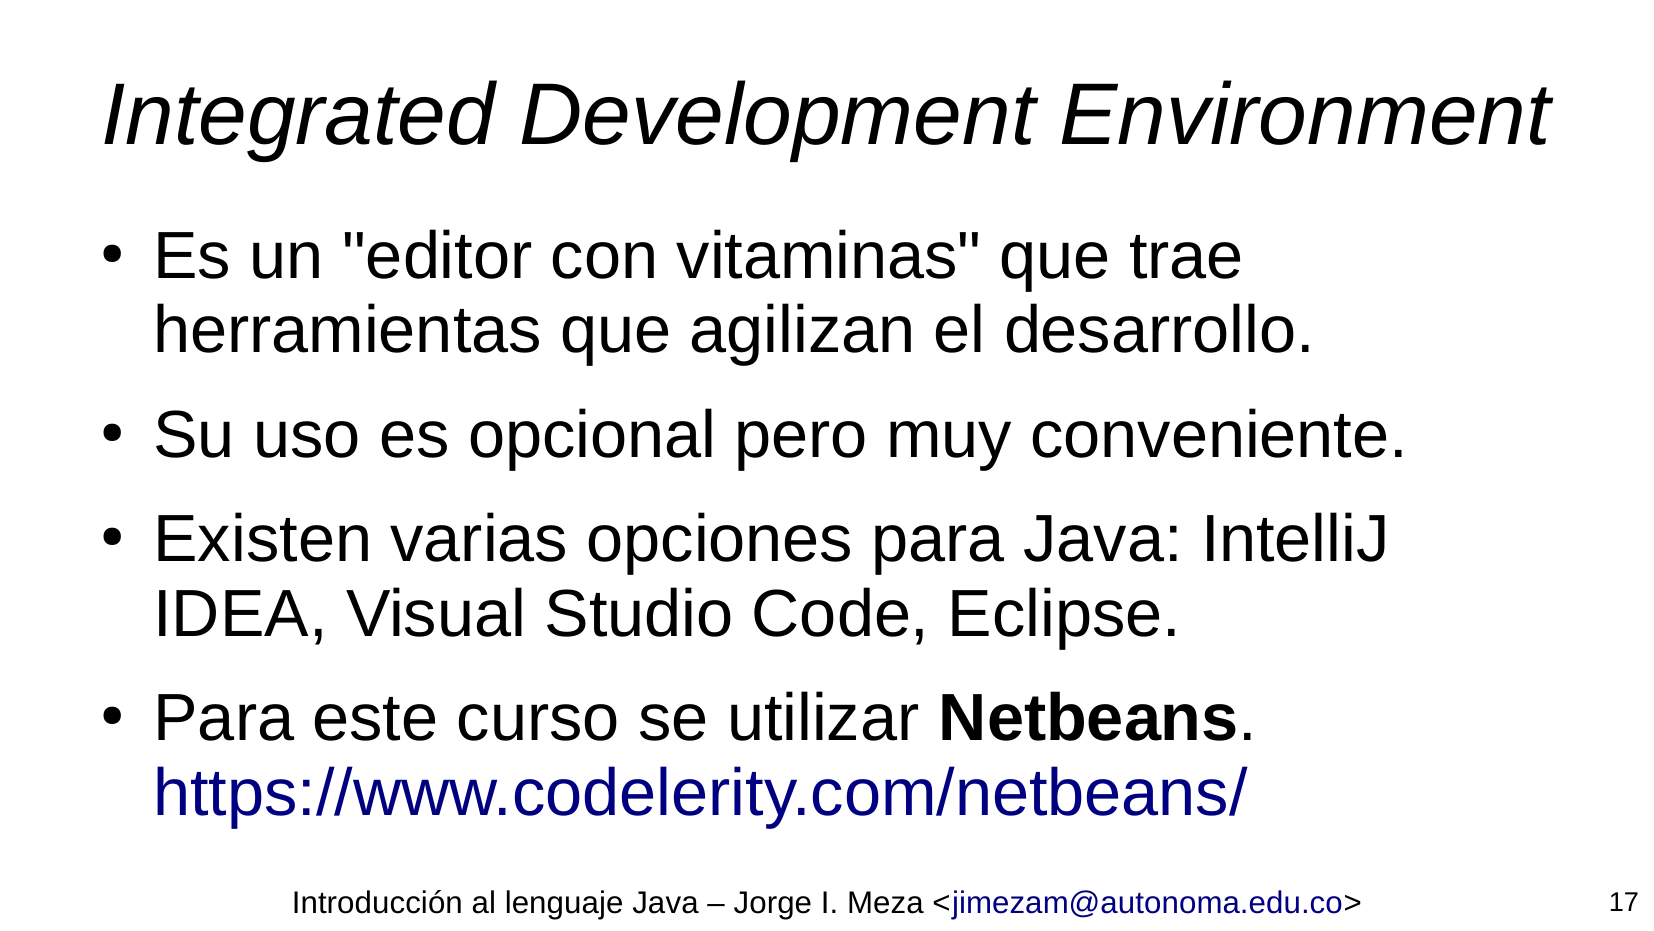

# Integrated Development Environment
Es un "editor con vitaminas" que trae herramientas que agilizan el desarrollo.
Su uso es opcional pero muy conveniente.
Existen varias opciones para Java: IntelliJ IDEA, Visual Studio Code, Eclipse.
Para este curso se utilizar Netbeans.
https://www.codelerity.com/netbeans/